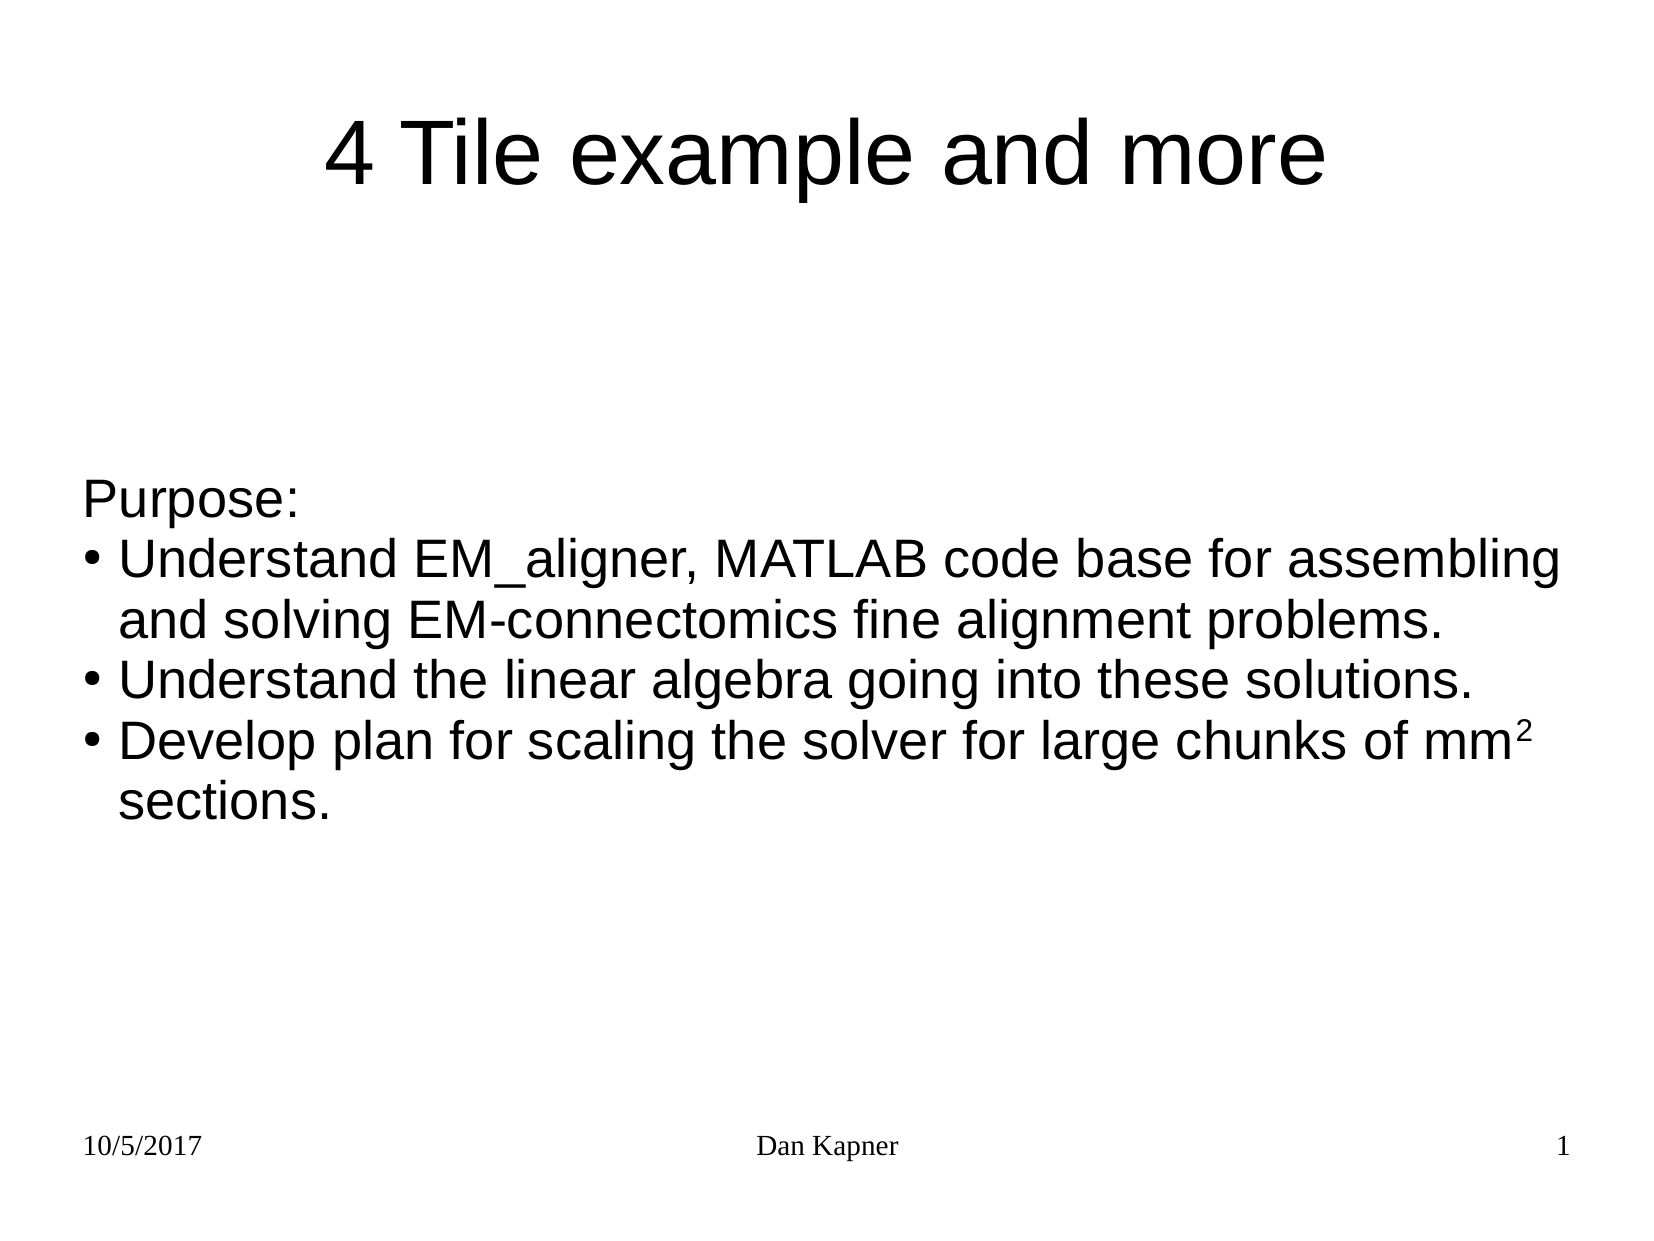

# 4 Tile example and more
Purpose:
Understand EM_aligner, MATLAB code base for assembling and solving EM-connectomics fine alignment problems.
Understand the linear algebra going into these solutions.
Develop plan for scaling the solver for large chunks of mm2 sections.
10/5/2017
Dan Kapner
1